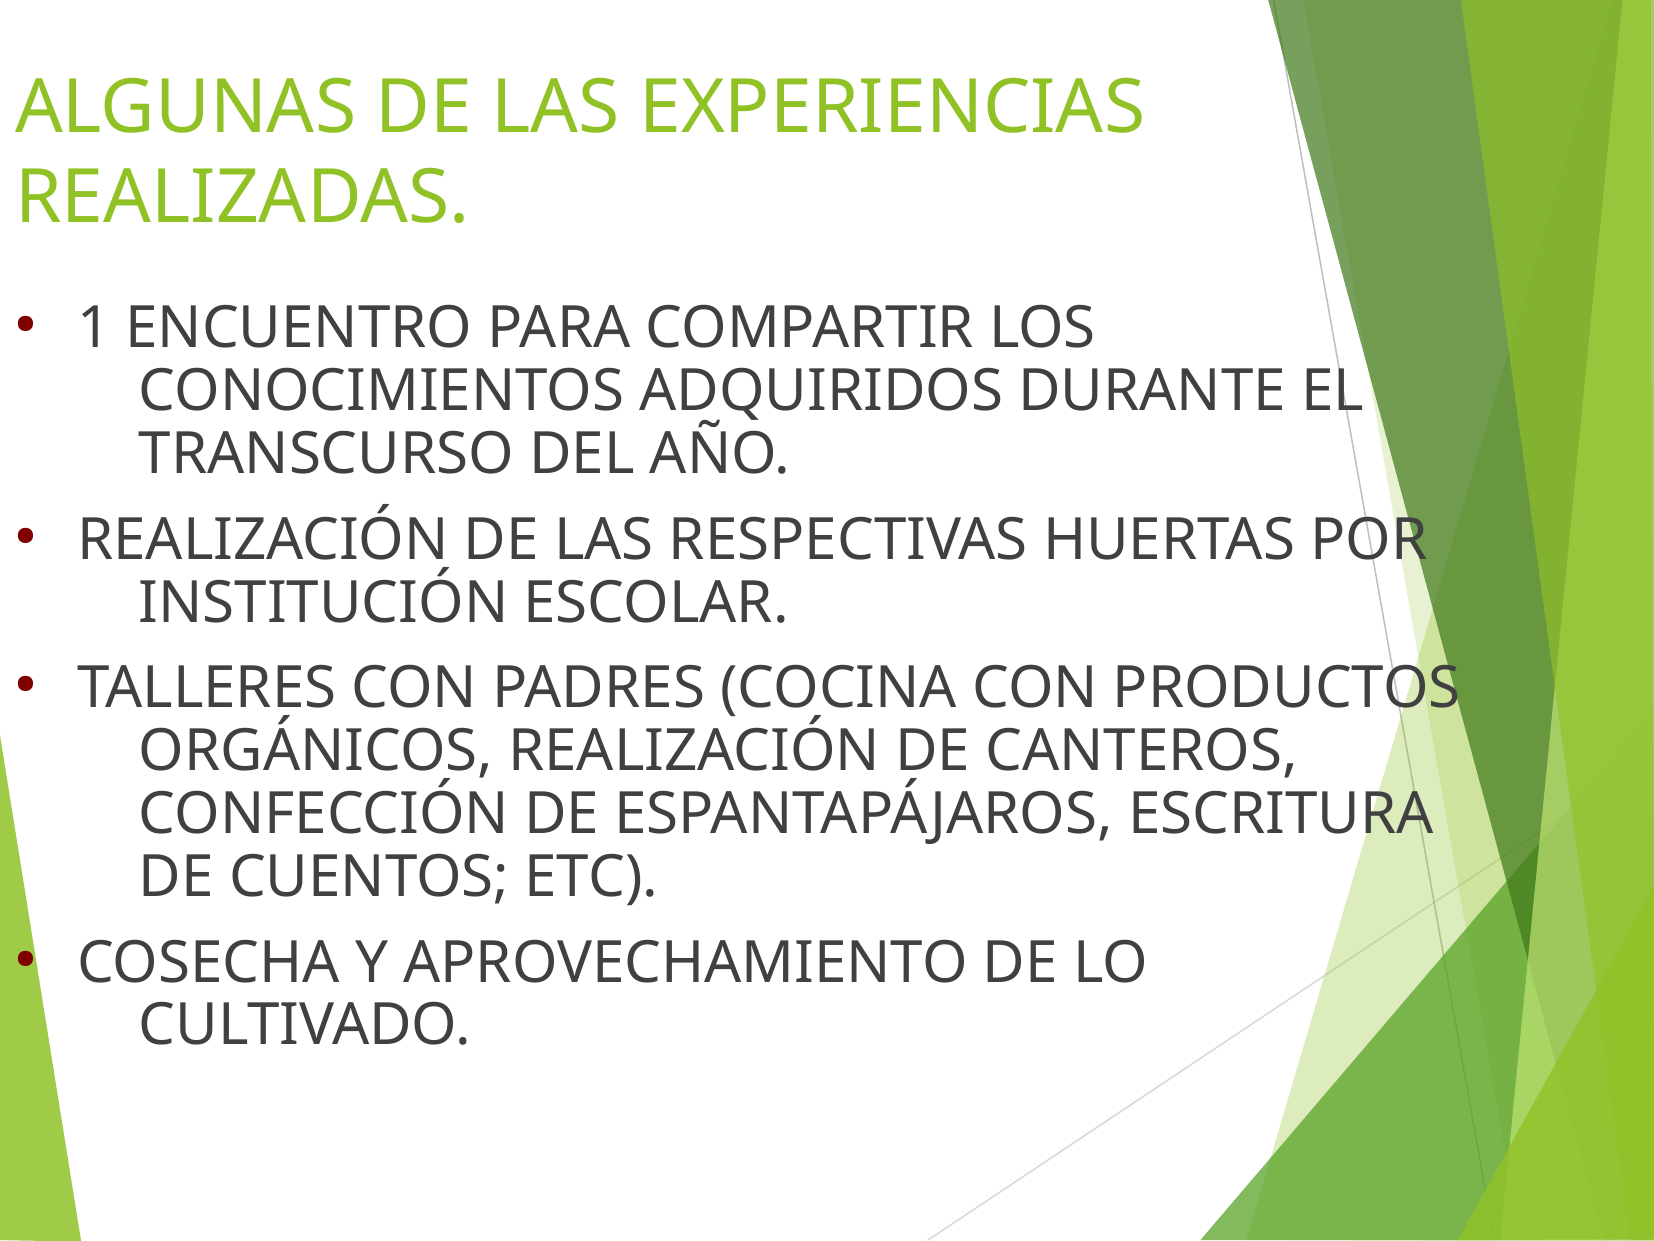

# ALGUNAS DE LAS EXPERIENCIAS REALIZADAS.
1 ENCUENTRO PARA COMPARTIR LOS CONOCIMIENTOS ADQUIRIDOS DURANTE EL TRANSCURSO DEL AÑO.
REALIZACIÓN DE LAS RESPECTIVAS HUERTAS POR INSTITUCIÓN ESCOLAR.
TALLERES CON PADRES (COCINA CON PRODUCTOS ORGÁNICOS, REALIZACIÓN DE CANTEROS, CONFECCIÓN DE ESPANTAPÁJAROS, ESCRITURA DE CUENTOS; ETC).
COSECHA Y APROVECHAMIENTO DE LO CULTIVADO.